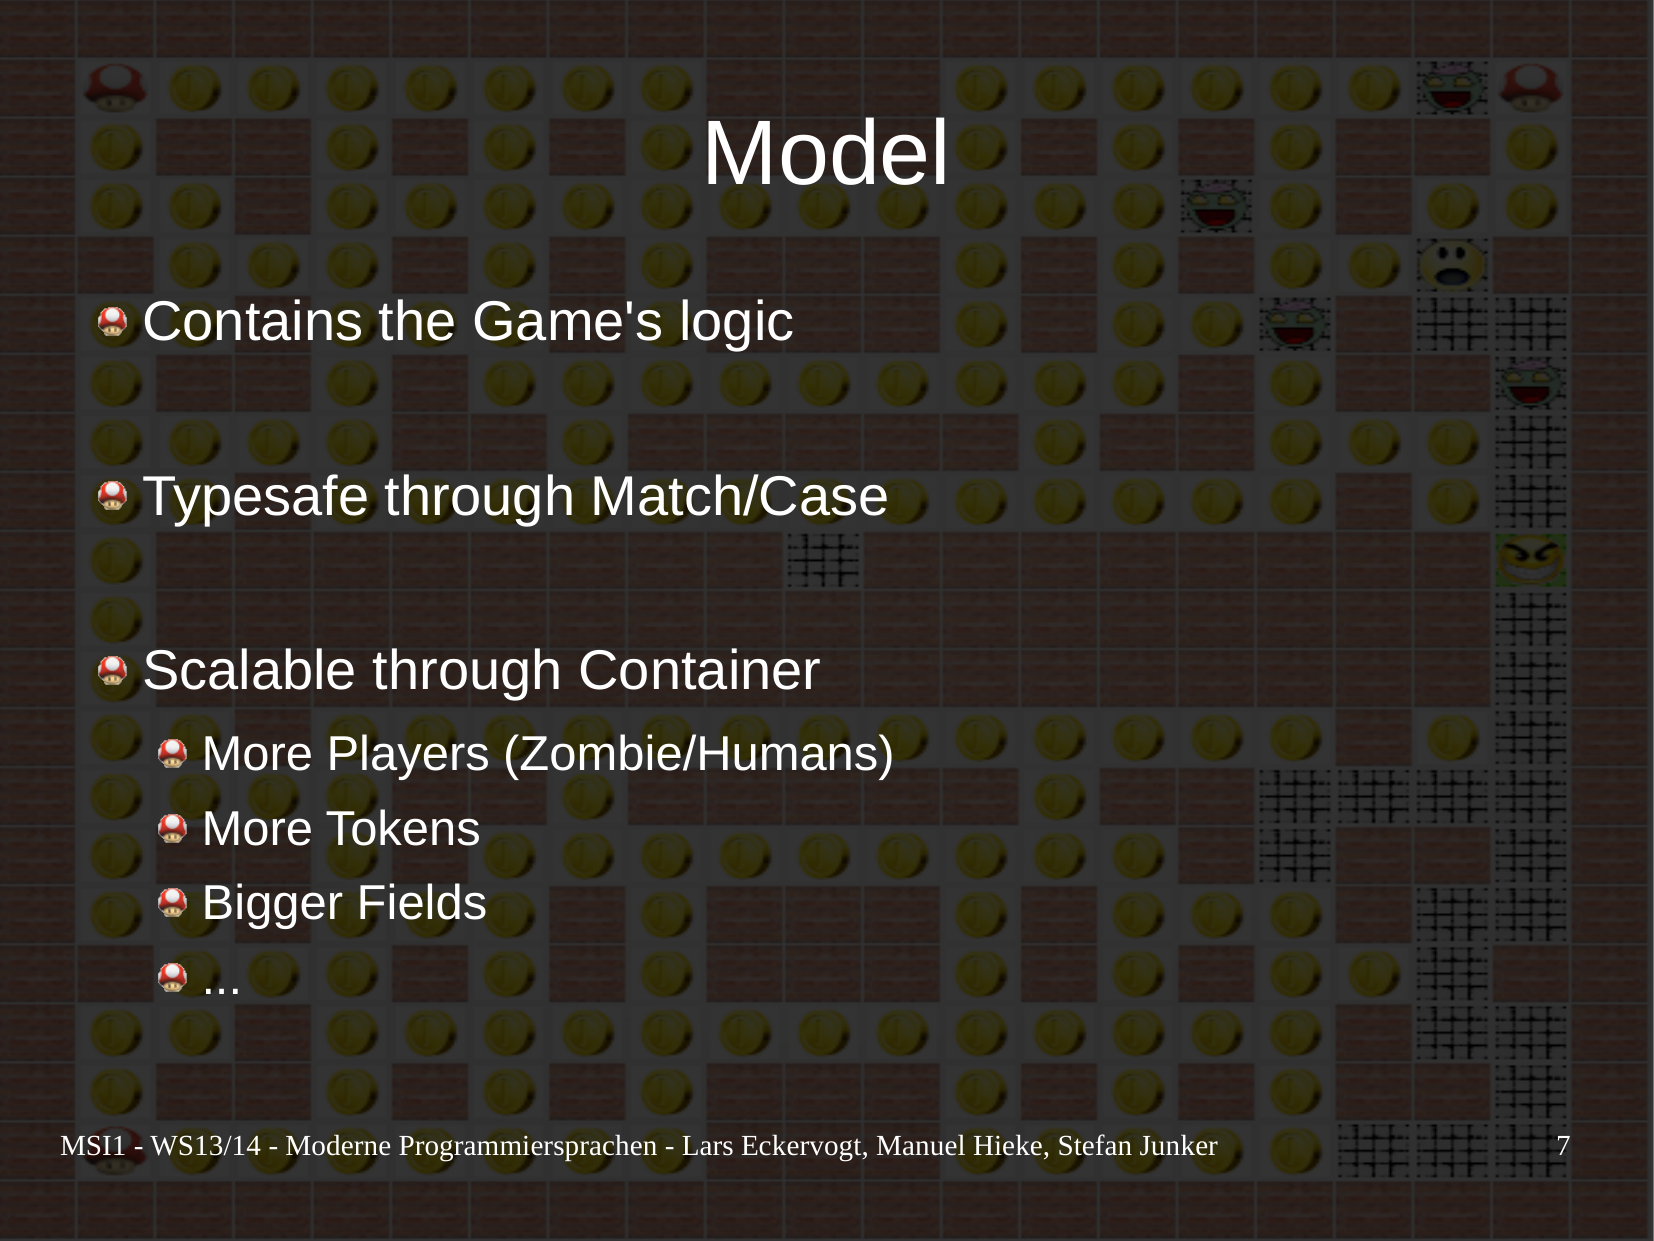

# Model
Contains the Game's logic
Typesafe through Match/Case
Scalable through Container
More Players (Zombie/Humans)
More Tokens
Bigger Fields
...
MSI1 - WS13/14 - Moderne Programmiersprachen - Lars Eckervogt, Manuel Hieke, Stefan Junker
7